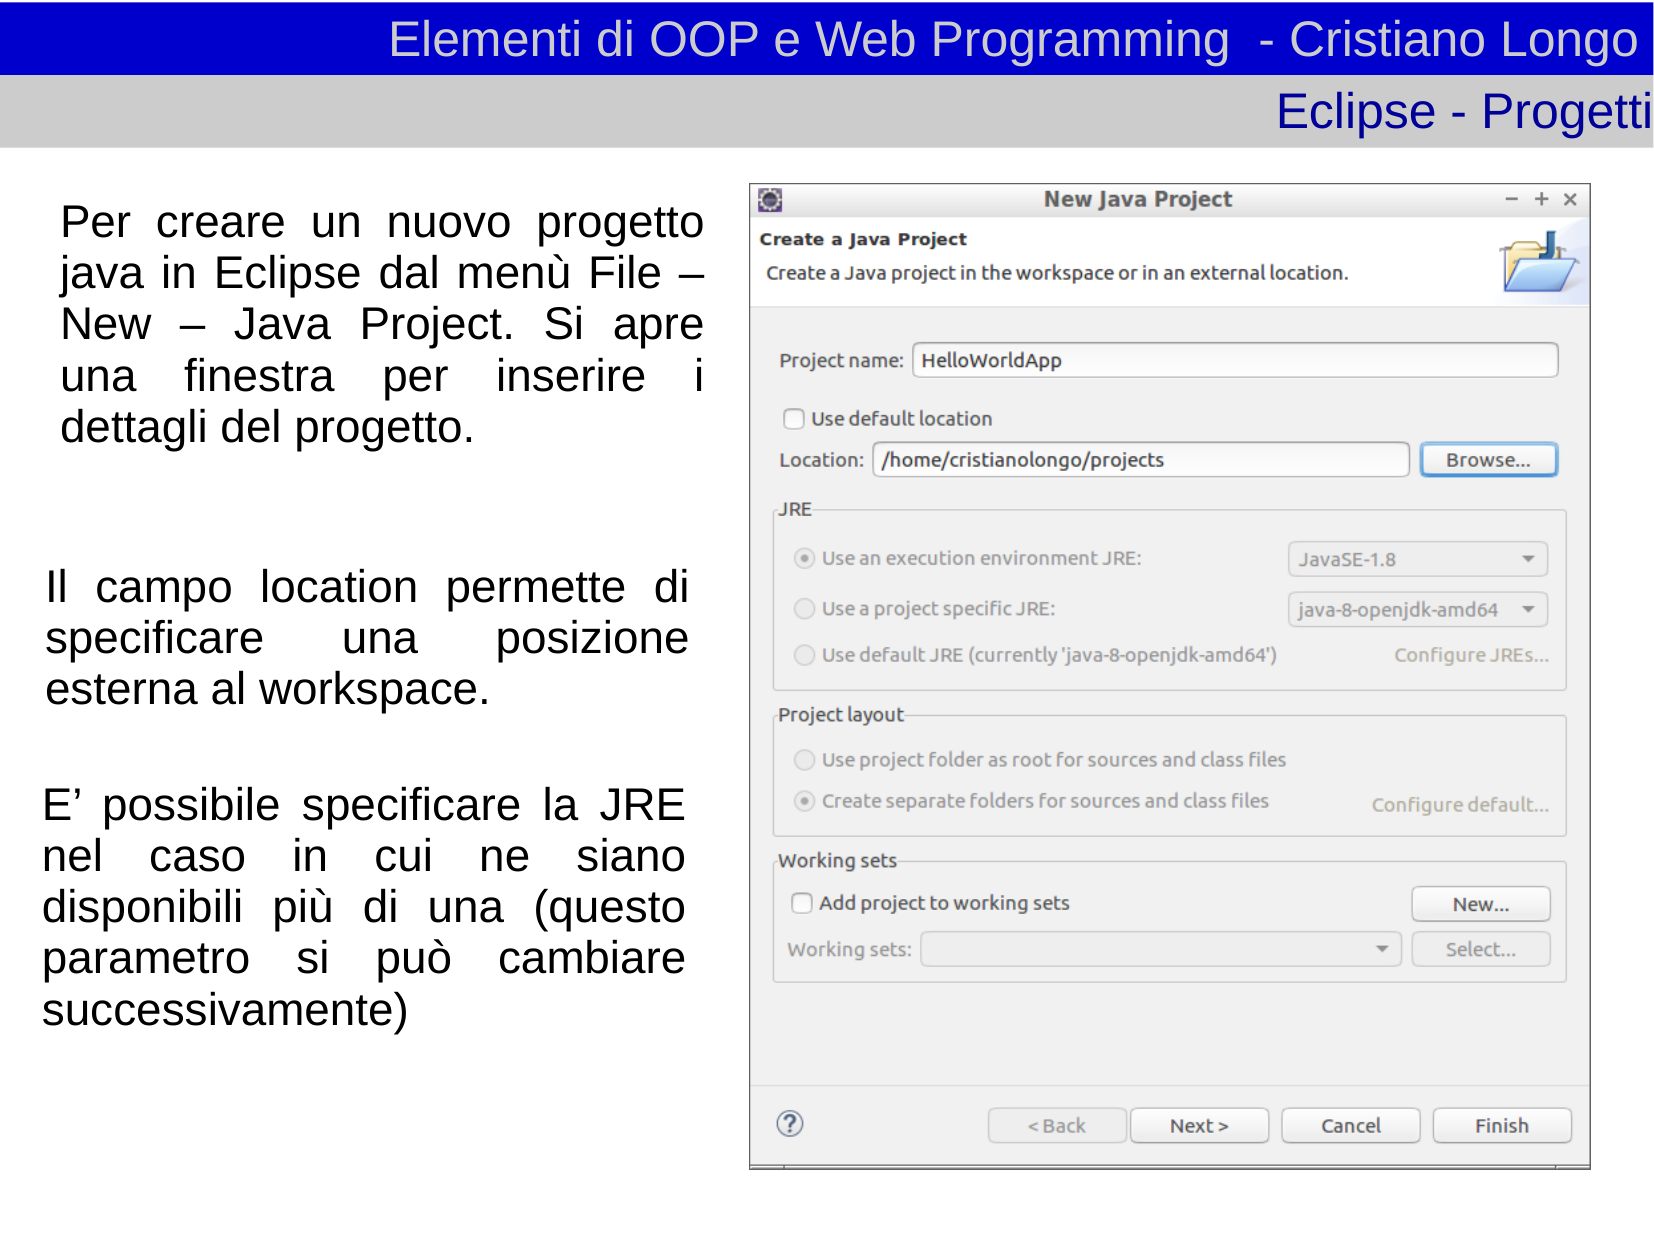

# Elementi di OOP e Web Programming - Cristiano Longo
Eclipse - Progetti
Per creare un nuovo progetto java in Eclipse dal menù File – New – Java Project. Si apre una finestra per inserire i dettagli del progetto.
Il campo location permette di specificare una posizione esterna al workspace.
E’ possibile specificare la JRE nel caso in cui ne siano disponibili più di una (questo parametro si può cambiare successivamente)